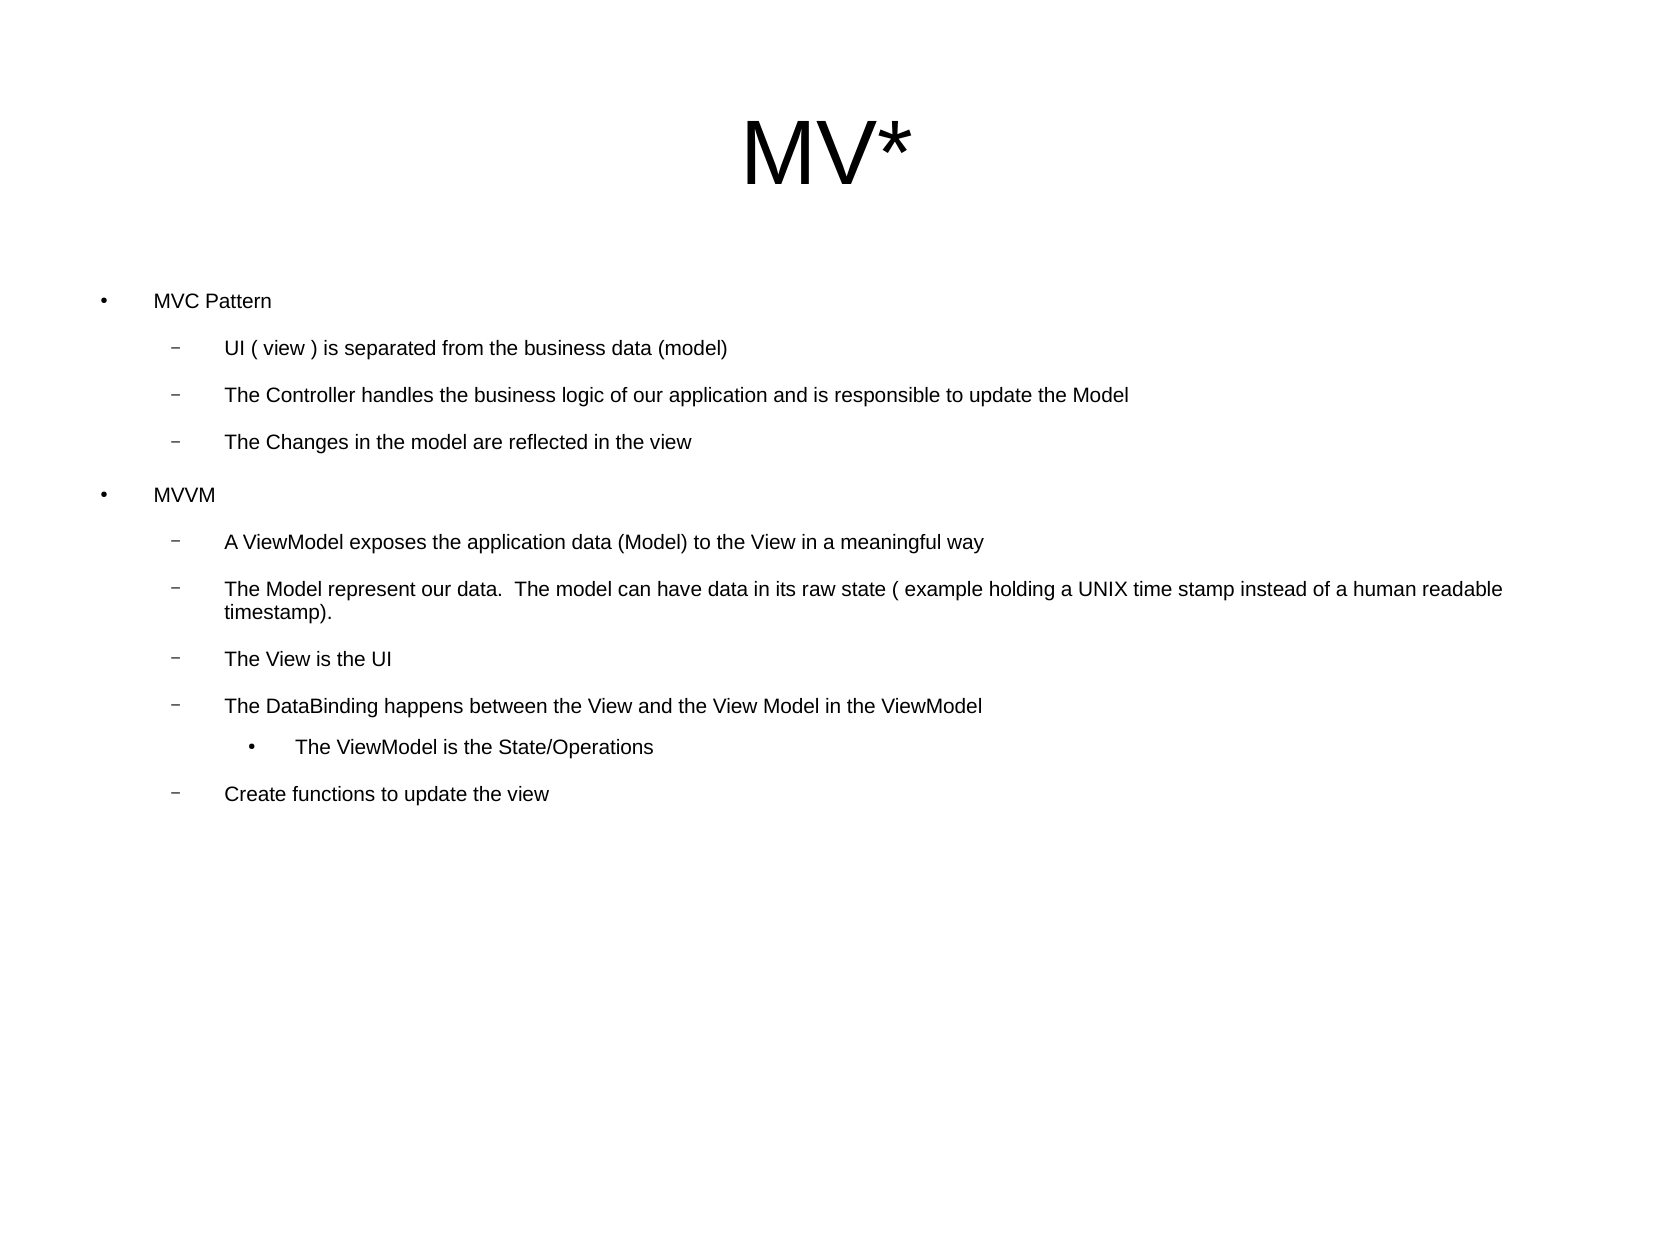

# MV*
MVC Pattern
UI ( view ) is separated from the business data (model)
The Controller handles the business logic of our application and is responsible to update the Model
The Changes in the model are reflected in the view
MVVM
A ViewModel exposes the application data (Model) to the View in a meaningful way
The Model represent our data. The model can have data in its raw state ( example holding a UNIX time stamp instead of a human readable timestamp).
The View is the UI
The DataBinding happens between the View and the View Model in the ViewModel
The ViewModel is the State/Operations
Create functions to update the view